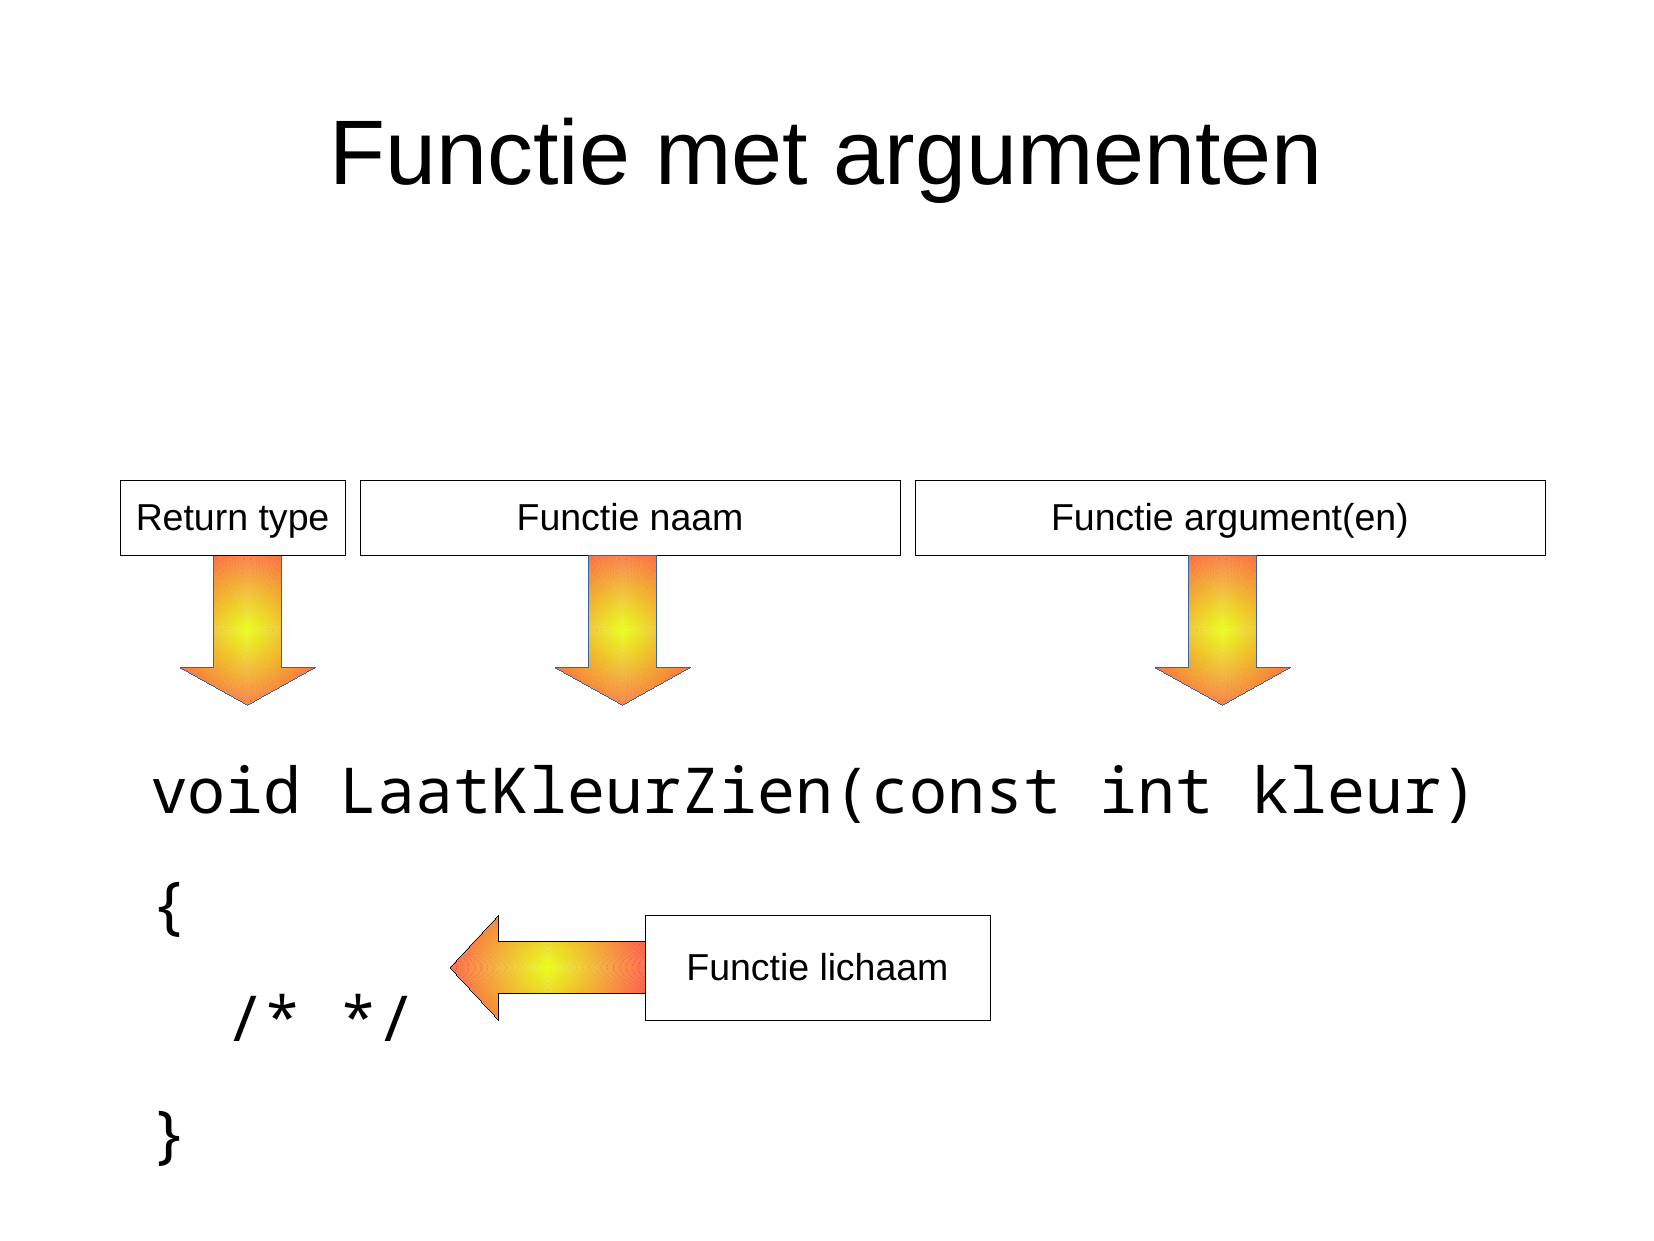

# Functie met argumenten
void LaatKleurZien(const int kleur)
{
 /* */
}
Return type
Functie naam
Functie argument(en)
Functie lichaam